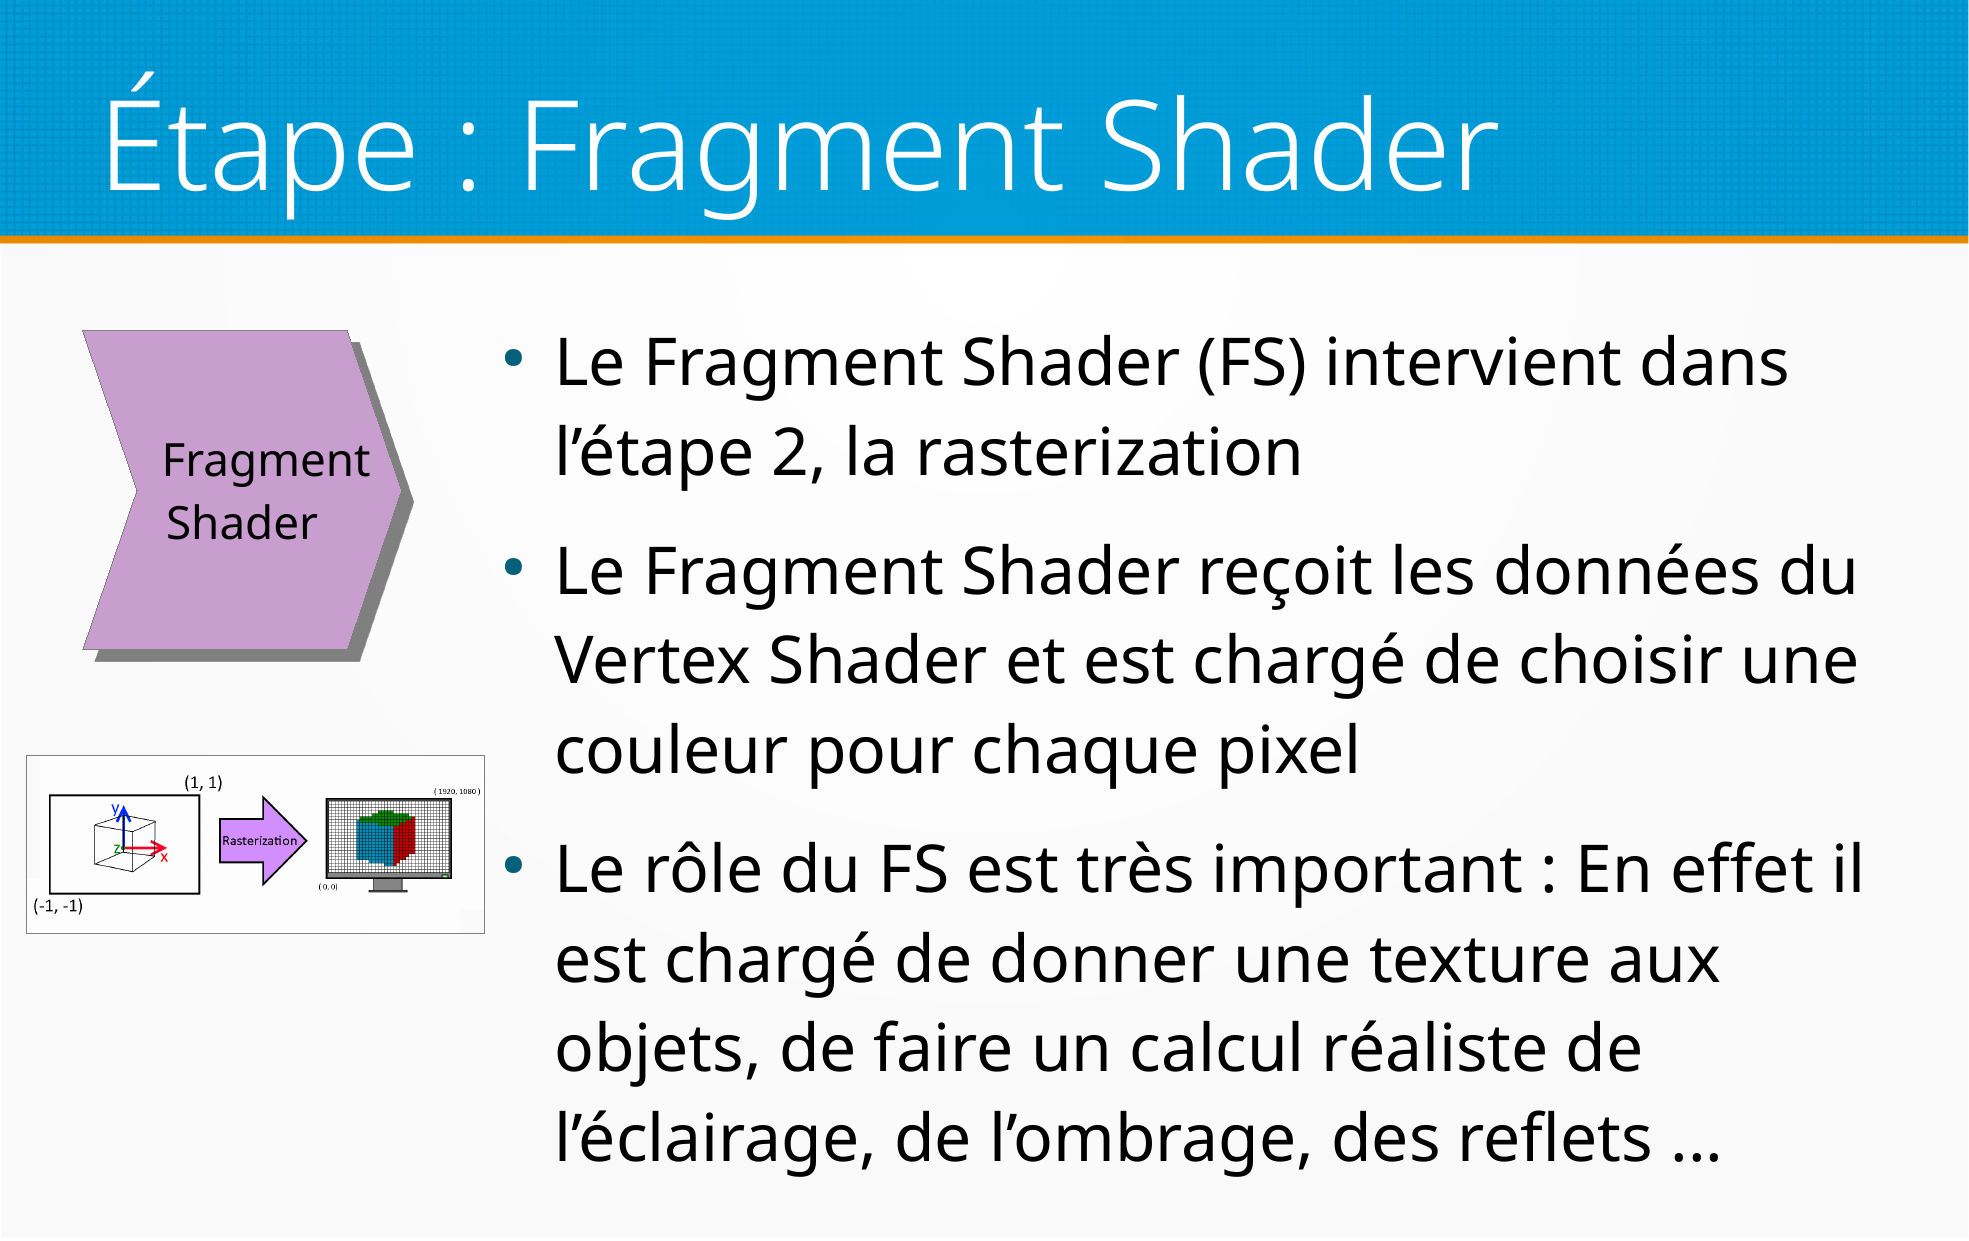

# Étape : Fragment Shader
Le Fragment Shader (FS) intervient dans l’étape 2, la rasterization
Le Fragment Shader reçoit les données du Vertex Shader et est chargé de choisir une couleur pour chaque pixel
Le rôle du FS est très important : En effet il est chargé de donner une texture aux objets, de faire un calcul réaliste de l’éclairage, de l’ombrage, des reflets ...
 Fragment
Shader